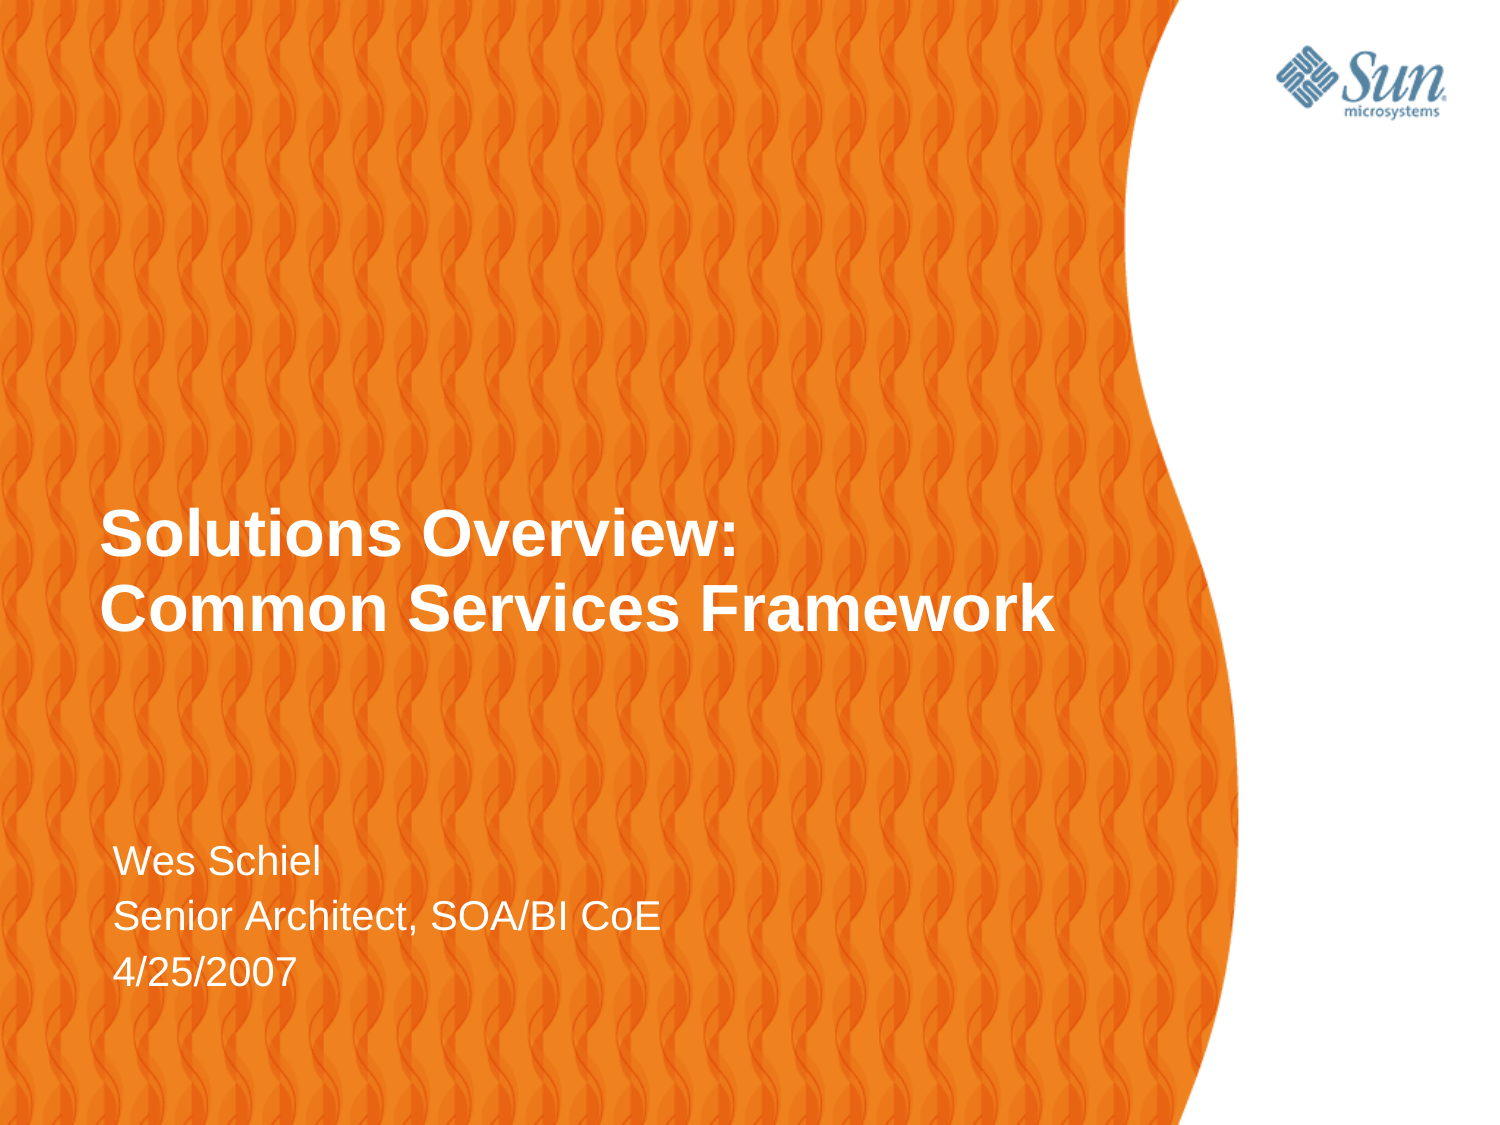

# Solutions Overview: Common Services Framework
Wes Schiel
Senior Architect, SOA/BI CoE
4/25/2007